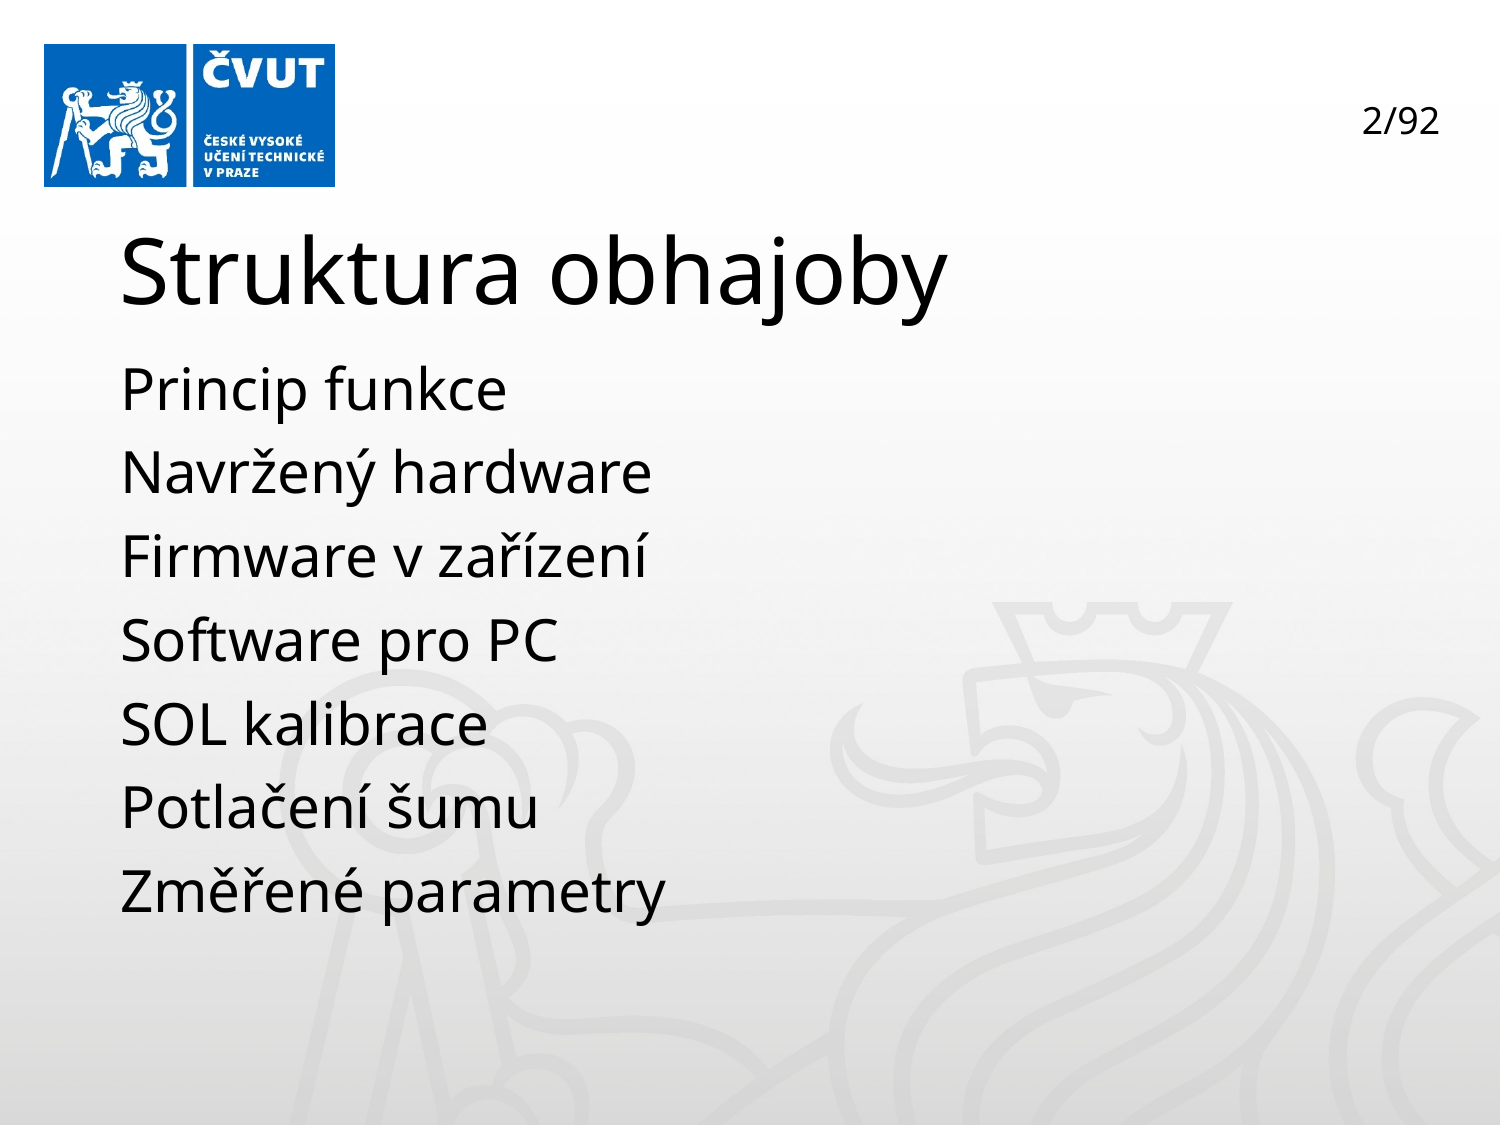

# Struktura obhajoby
Princip funkce
Navržený hardware
Firmware v zařízení
Software pro PC
SOL kalibrace
Potlačení šumu
Změřené parametry